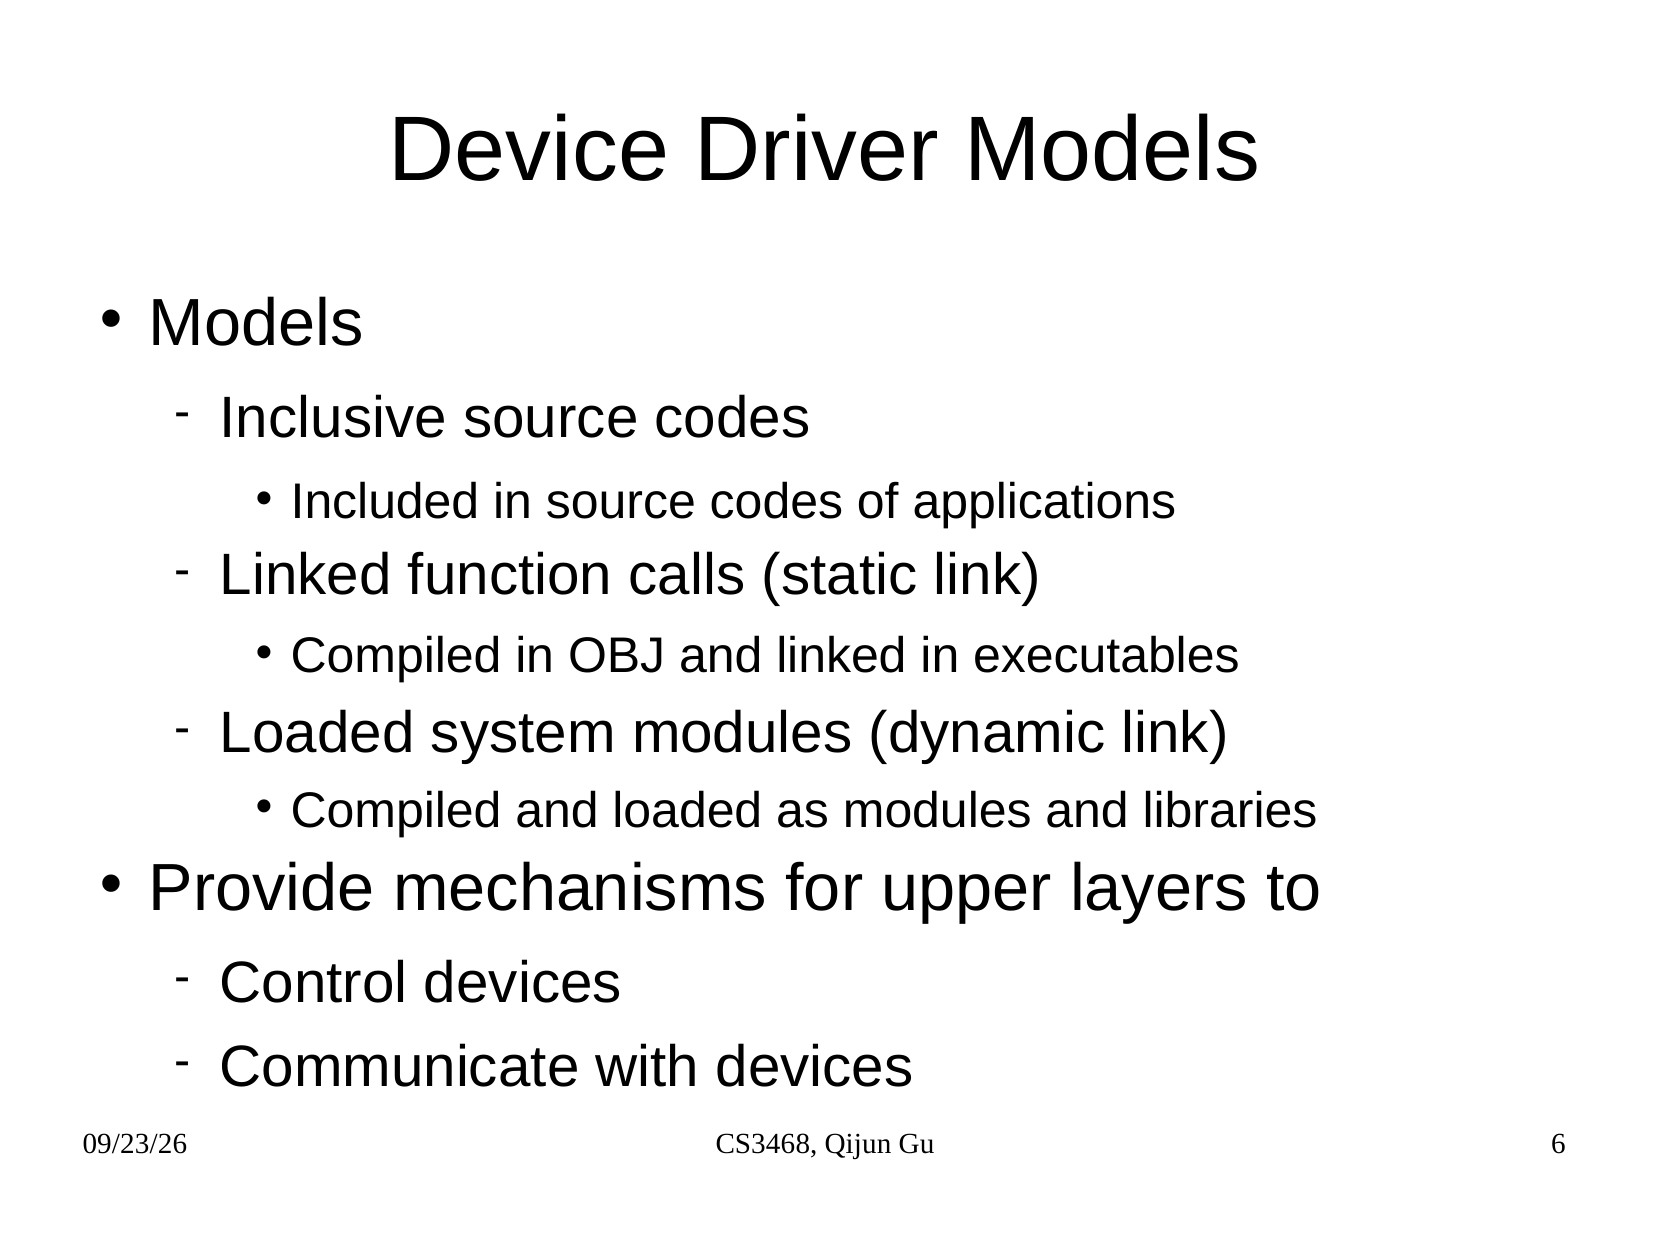

# Device Driver Models
Models
Inclusive source codes
Included in source codes of applications
Linked function calls (static link)
Compiled in OBJ and linked in executables
Loaded system modules (dynamic link)
Compiled and loaded as modules and libraries
Provide mechanisms for upper layers to
Control devices
Communicate with devices
CS3468, Qijun Gu
6